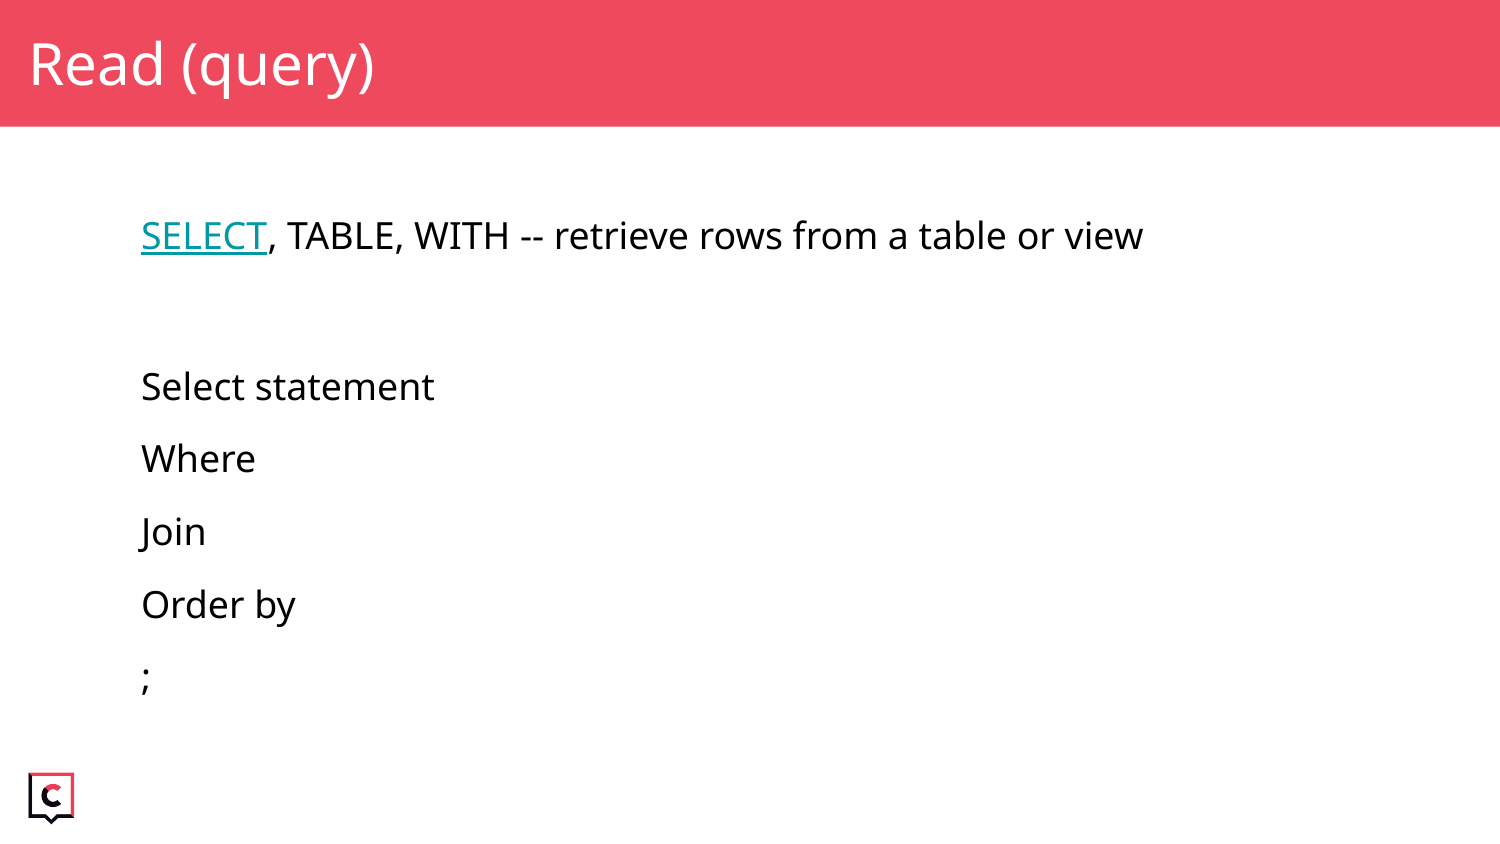

# Read (query)
SELECT, TABLE, WITH -- retrieve rows from a table or view
Select statement
Where
Join
Order by
;